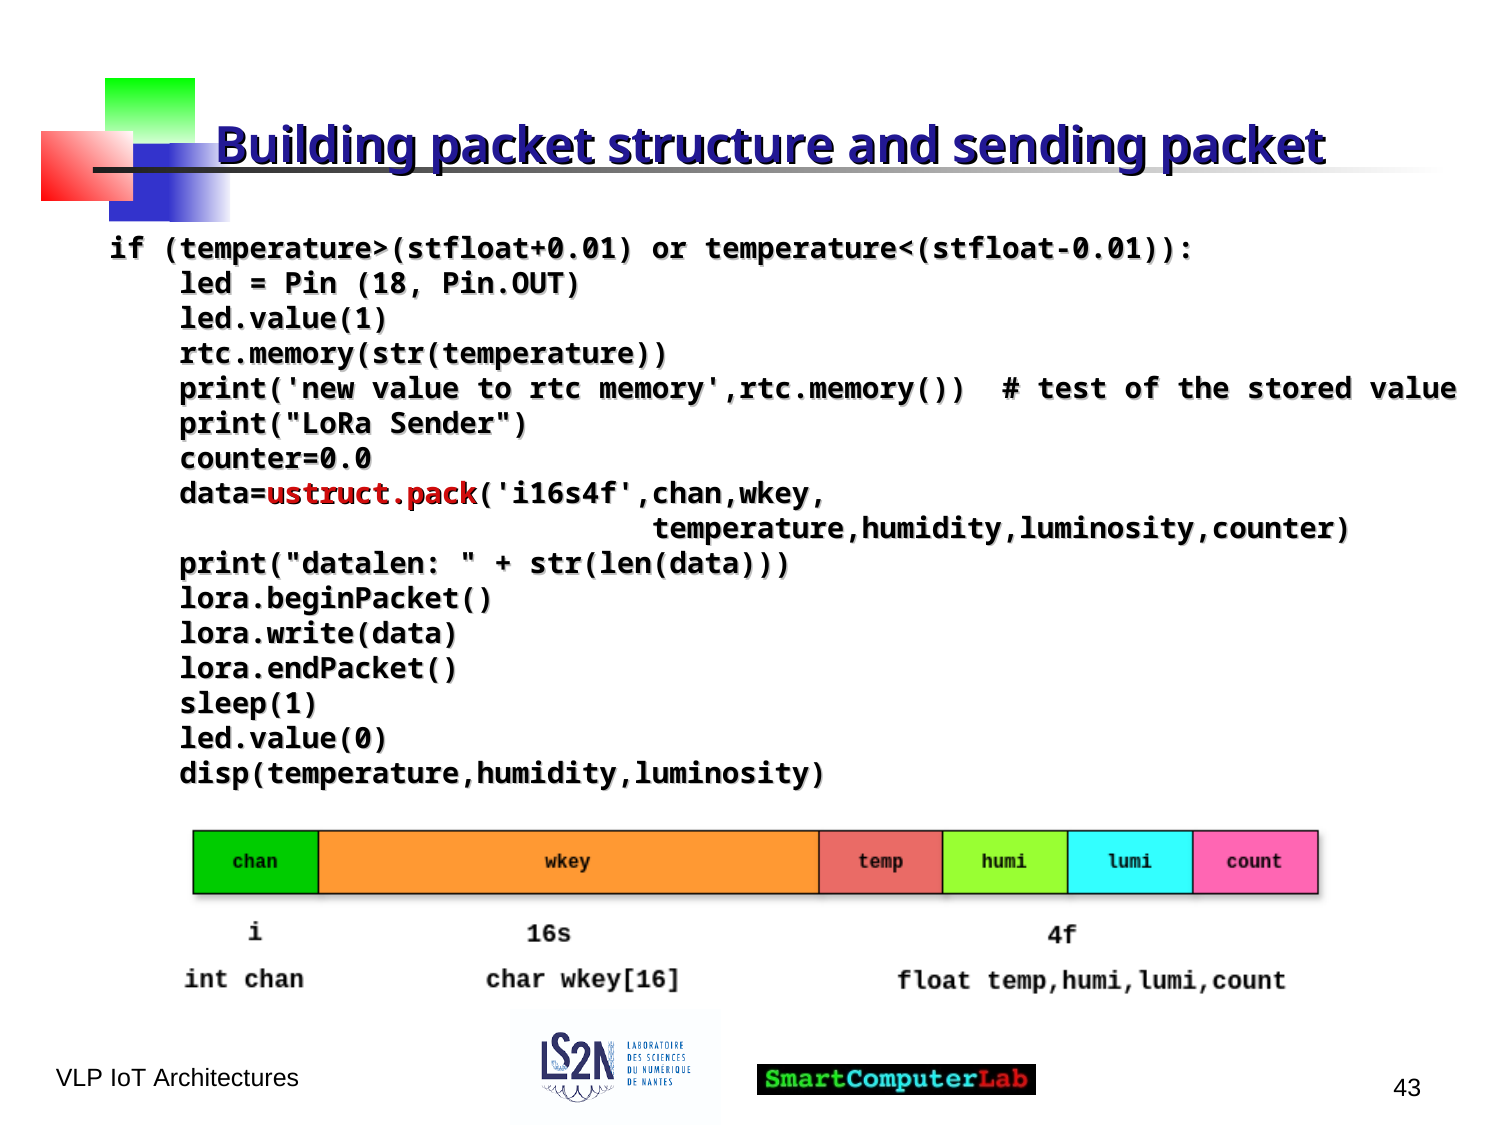

# Building packet structure and sending packet
 if (temperature>(stfloat+0.01) or temperature<(stfloat-0.01)):
 led = Pin (18, Pin.OUT)
 led.value(1)
 rtc.memory(str(temperature))
 print('new value to rtc memory',rtc.memory()) # test of the stored value
 print("LoRa Sender")
 counter=0.0
 data=ustruct.pack('i16s4f',chan,wkey,
 temperature,humidity,luminosity,counter)
 print("datalen: " + str(len(data)))
 lora.beginPacket()
 lora.write(data)
 lora.endPacket()
 sleep(1)
 led.value(0)
 disp(temperature,humidity,luminosity)
43